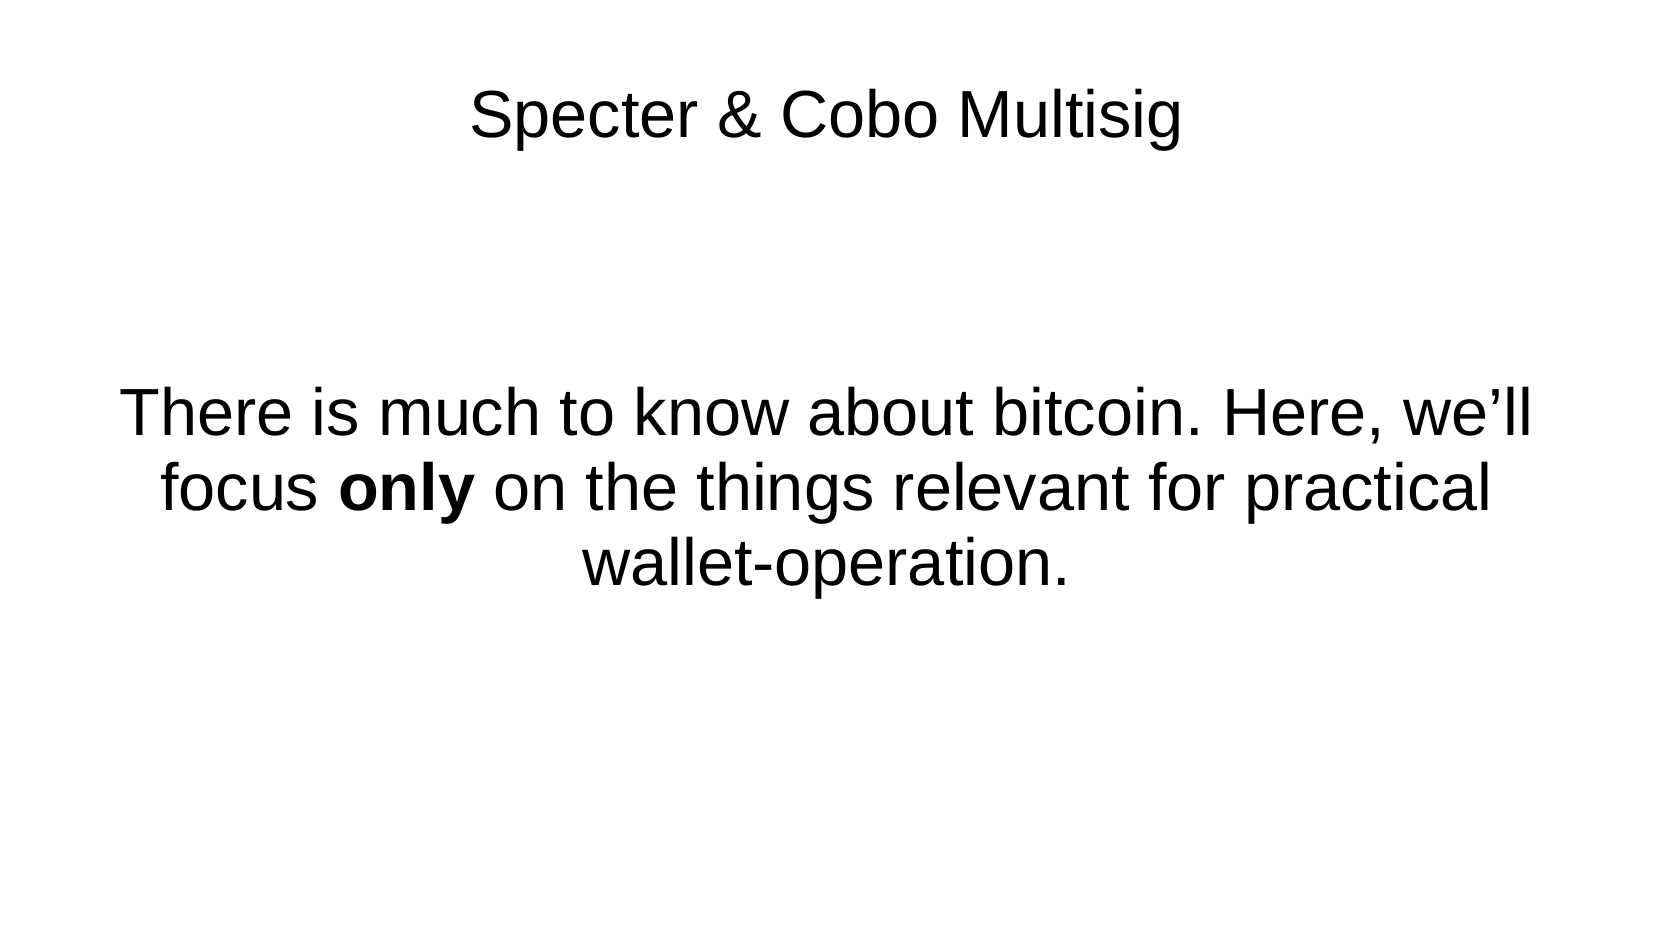

# Specter & Cobo Multisig
There is much to know about bitcoin. Here, we’ll focus only on the things relevant for practical wallet-operation.